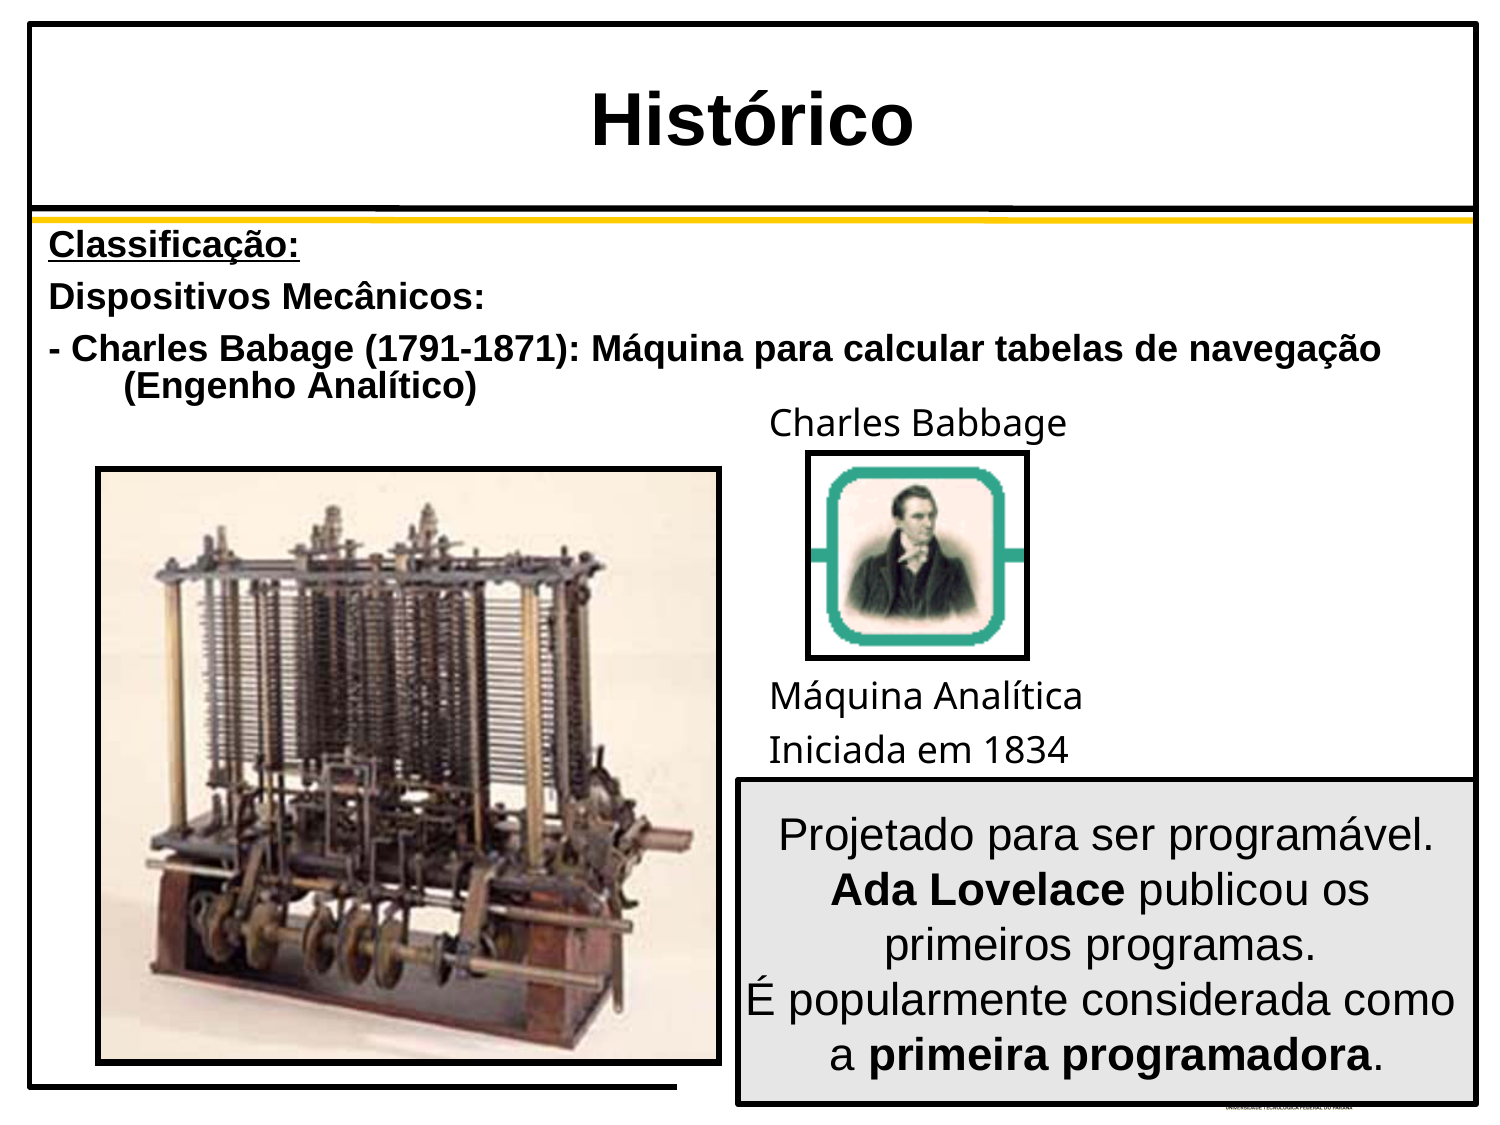

Histórico
# Classificação:
Dispositivos Mecânicos:
- Charles Babage (1791-1871): Máquina para calcular tabelas de navegação (Engenho Analítico)
Charles Babbage
Máquina Analítica
Iniciada em 1834
Projetado para ser programável.
Ada Lovelace publicou os
primeiros programas.
É popularmente considerada como
a primeira programadora.